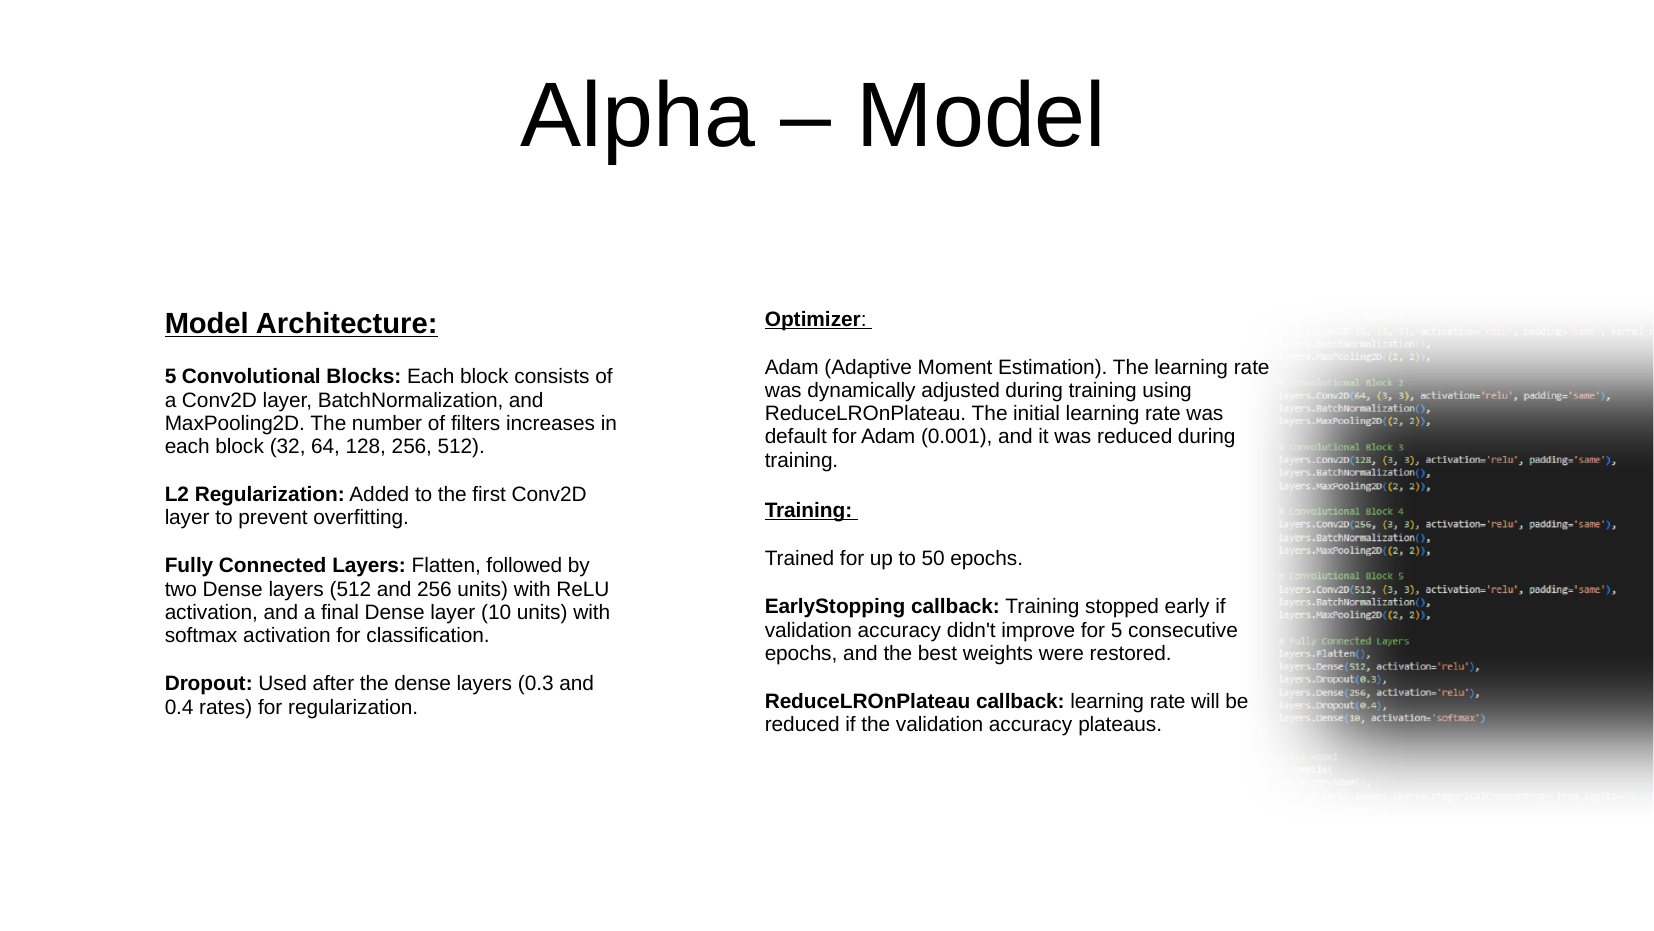

# Alpha – Model
Model Architecture:
5 Convolutional Blocks: Each block consists of a Conv2D layer, BatchNormalization, and MaxPooling2D. The number of filters increases in each block (32, 64, 128, 256, 512).
L2 Regularization: Added to the first Conv2D layer to prevent overfitting.
Fully Connected Layers: Flatten, followed by two Dense layers (512 and 256 units) with ReLU activation, and a final Dense layer (10 units) with softmax activation for classification.
Dropout: Used after the dense layers (0.3 and 0.4 rates) for regularization.
Optimizer:
Adam (Adaptive Moment Estimation). The learning rate was dynamically adjusted during training using ReduceLROnPlateau. The initial learning rate was default for Adam (0.001), and it was reduced during training.
Training:
Trained for up to 50 epochs.
EarlyStopping callback: Training stopped early if validation accuracy didn't improve for 5 consecutive epochs, and the best weights were restored.
ReduceLROnPlateau callback: learning rate will be reduced if the validation accuracy plateaus.